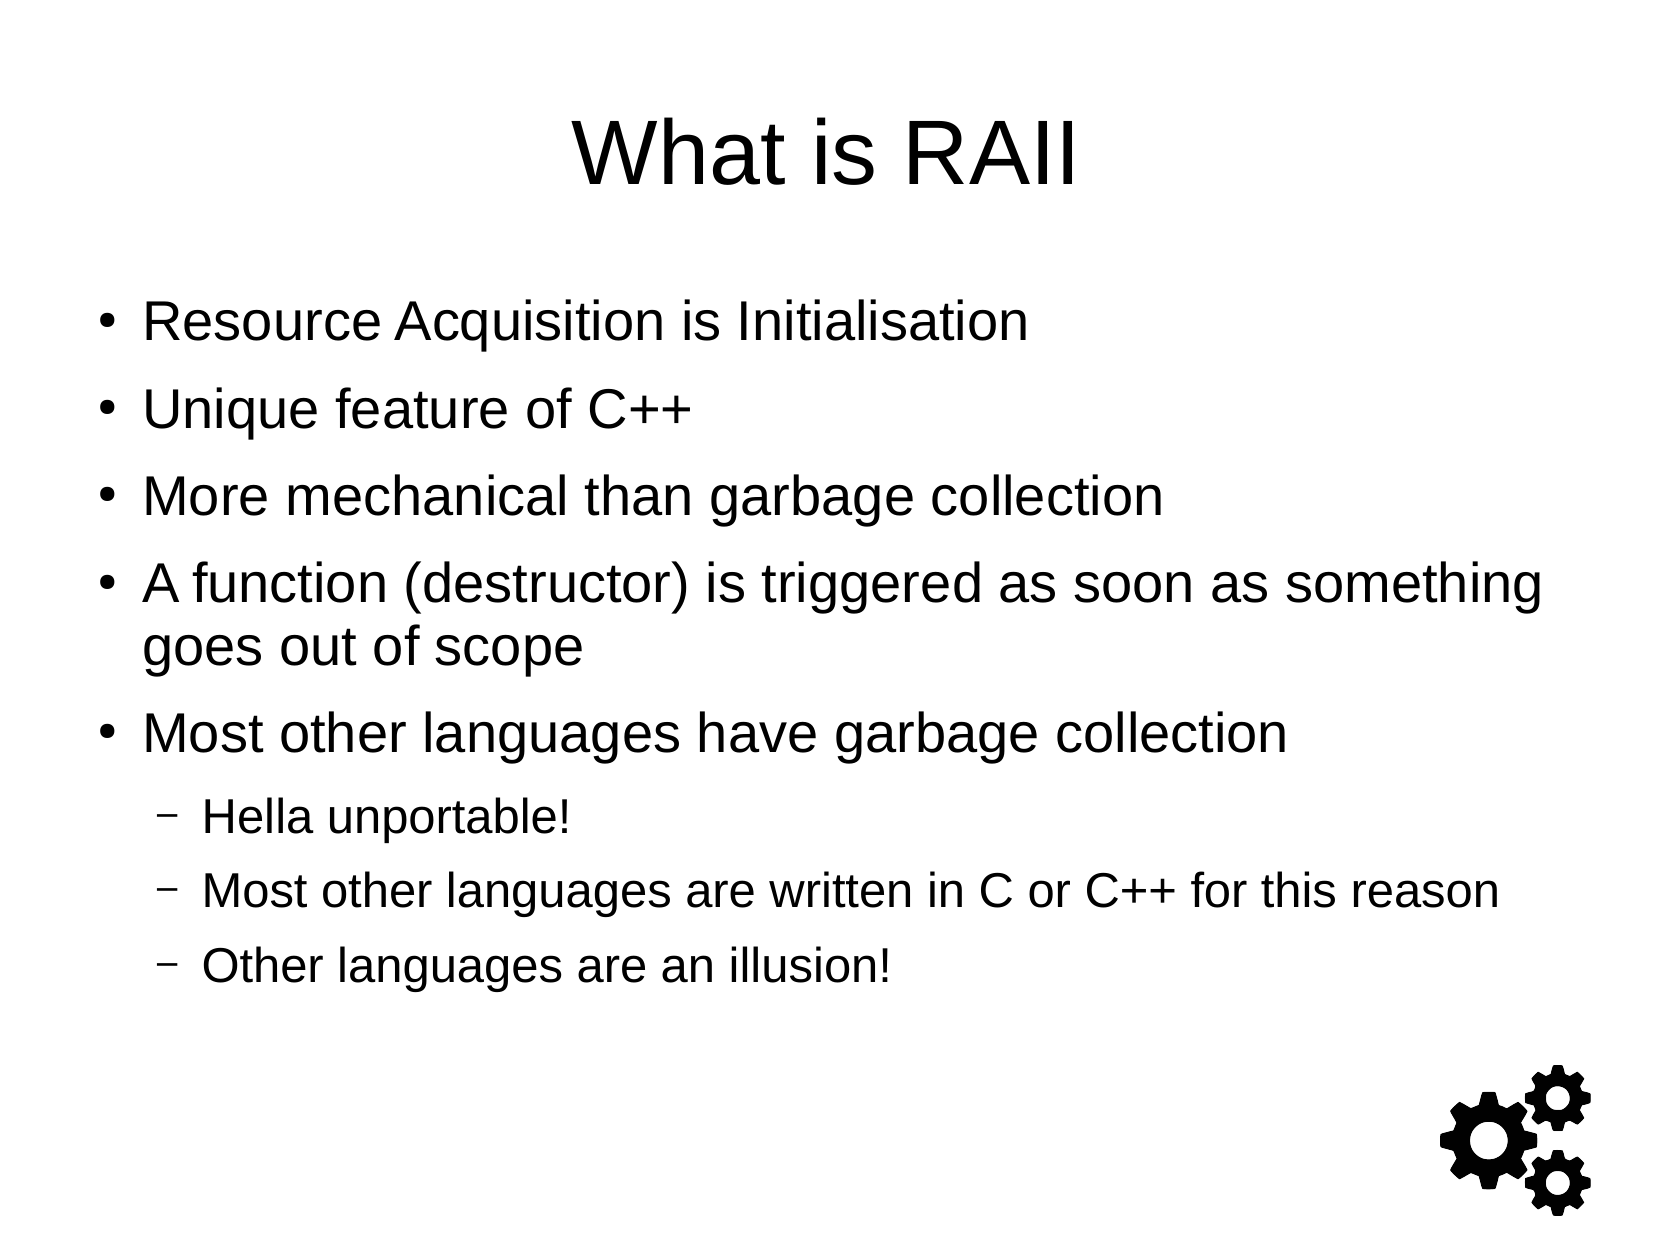

# What is RAII
Resource Acquisition is Initialisation
Unique feature of C++
More mechanical than garbage collection
A function (destructor) is triggered as soon as something goes out of scope
Most other languages have garbage collection
Hella unportable!
Most other languages are written in C or C++ for this reason
Other languages are an illusion!